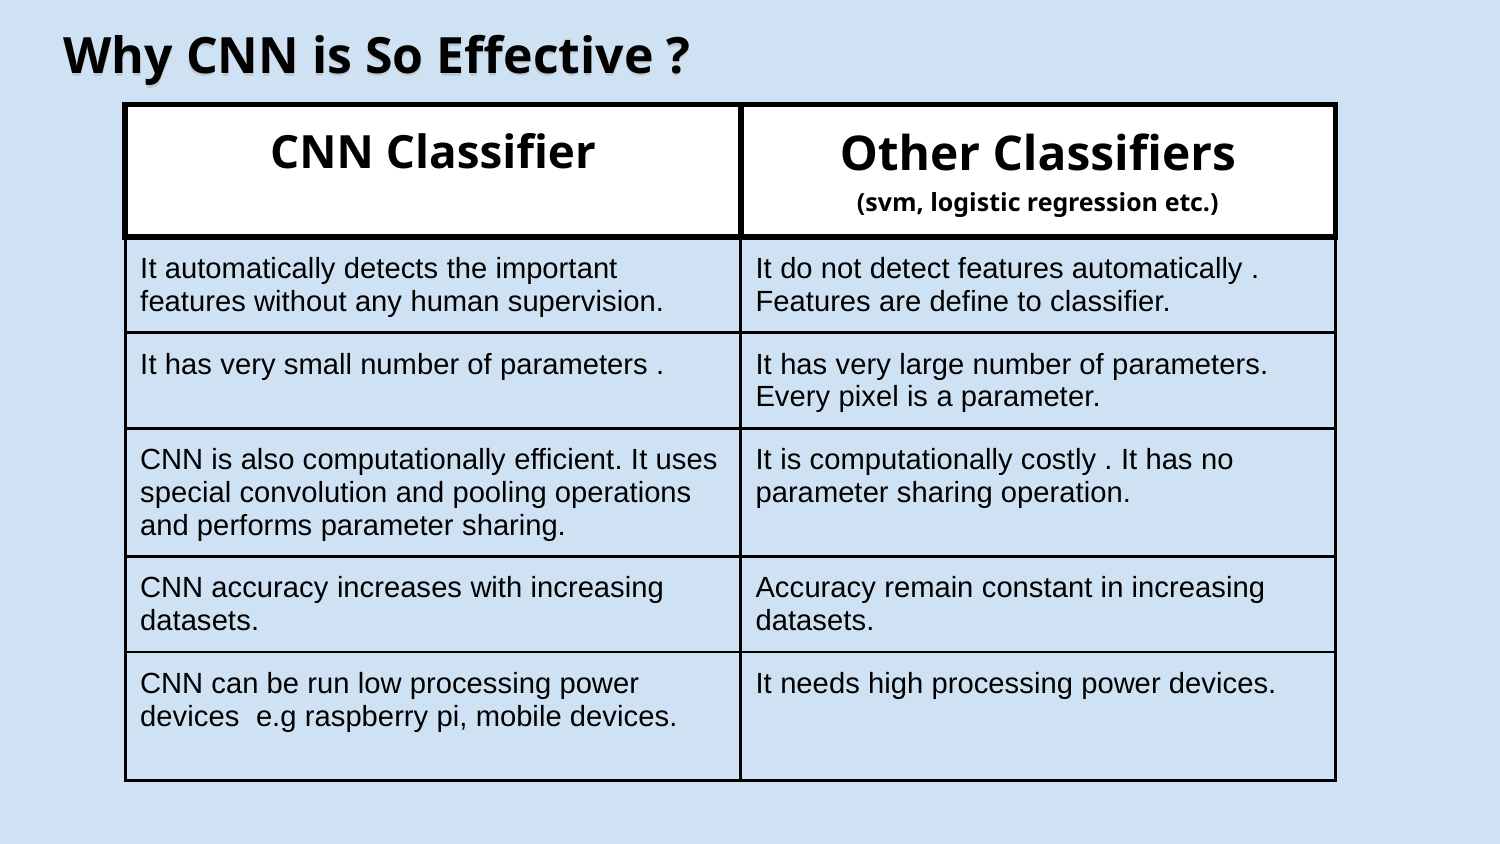

Why CNN is So Effective ?
| CNN Classifier | Other Classifiers (svm, logistic regression etc.) |
| --- | --- |
| It automatically detects the important features without any human supervision. | It do not detect features automatically . Features are define to classifier. |
| It has very small number of parameters . | It has very large number of parameters. Every pixel is a parameter. |
| CNN is also computationally efficient. It uses special convolution and pooling operations and performs parameter sharing. | It is computationally costly . It has no parameter sharing operation. |
| CNN accuracy increases with increasing datasets. | Accuracy remain constant in increasing datasets. |
| CNN can be run low processing power devices e.g raspberry pi, mobile devices. | It needs high processing power devices. |